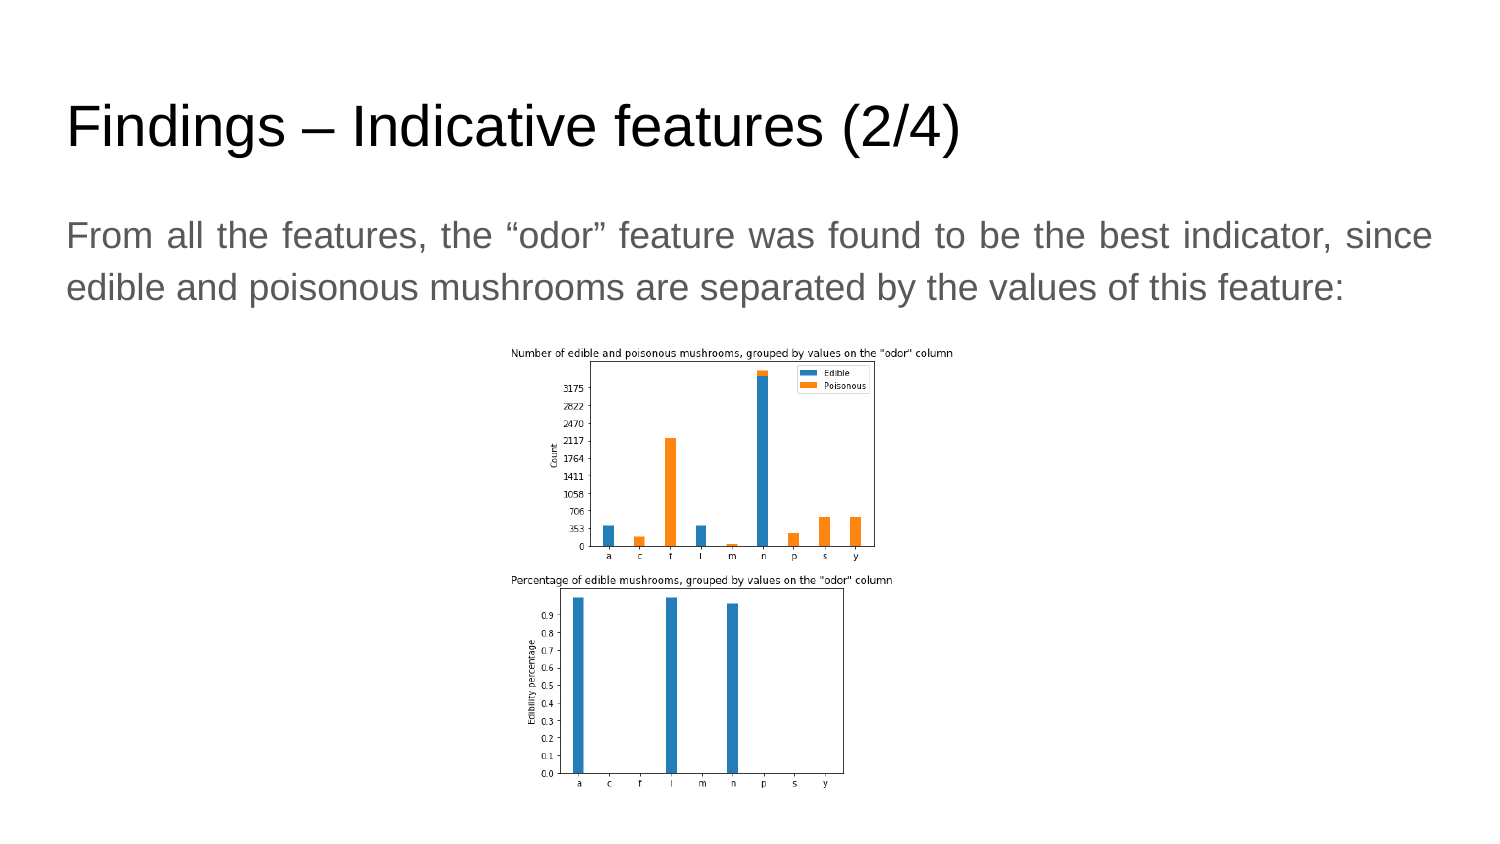

# Findings – Indicative features (2/4)
From all the features, the “odor” feature was found to be the best indicator, since edible and poisonous mushrooms are separated by the values of this feature: